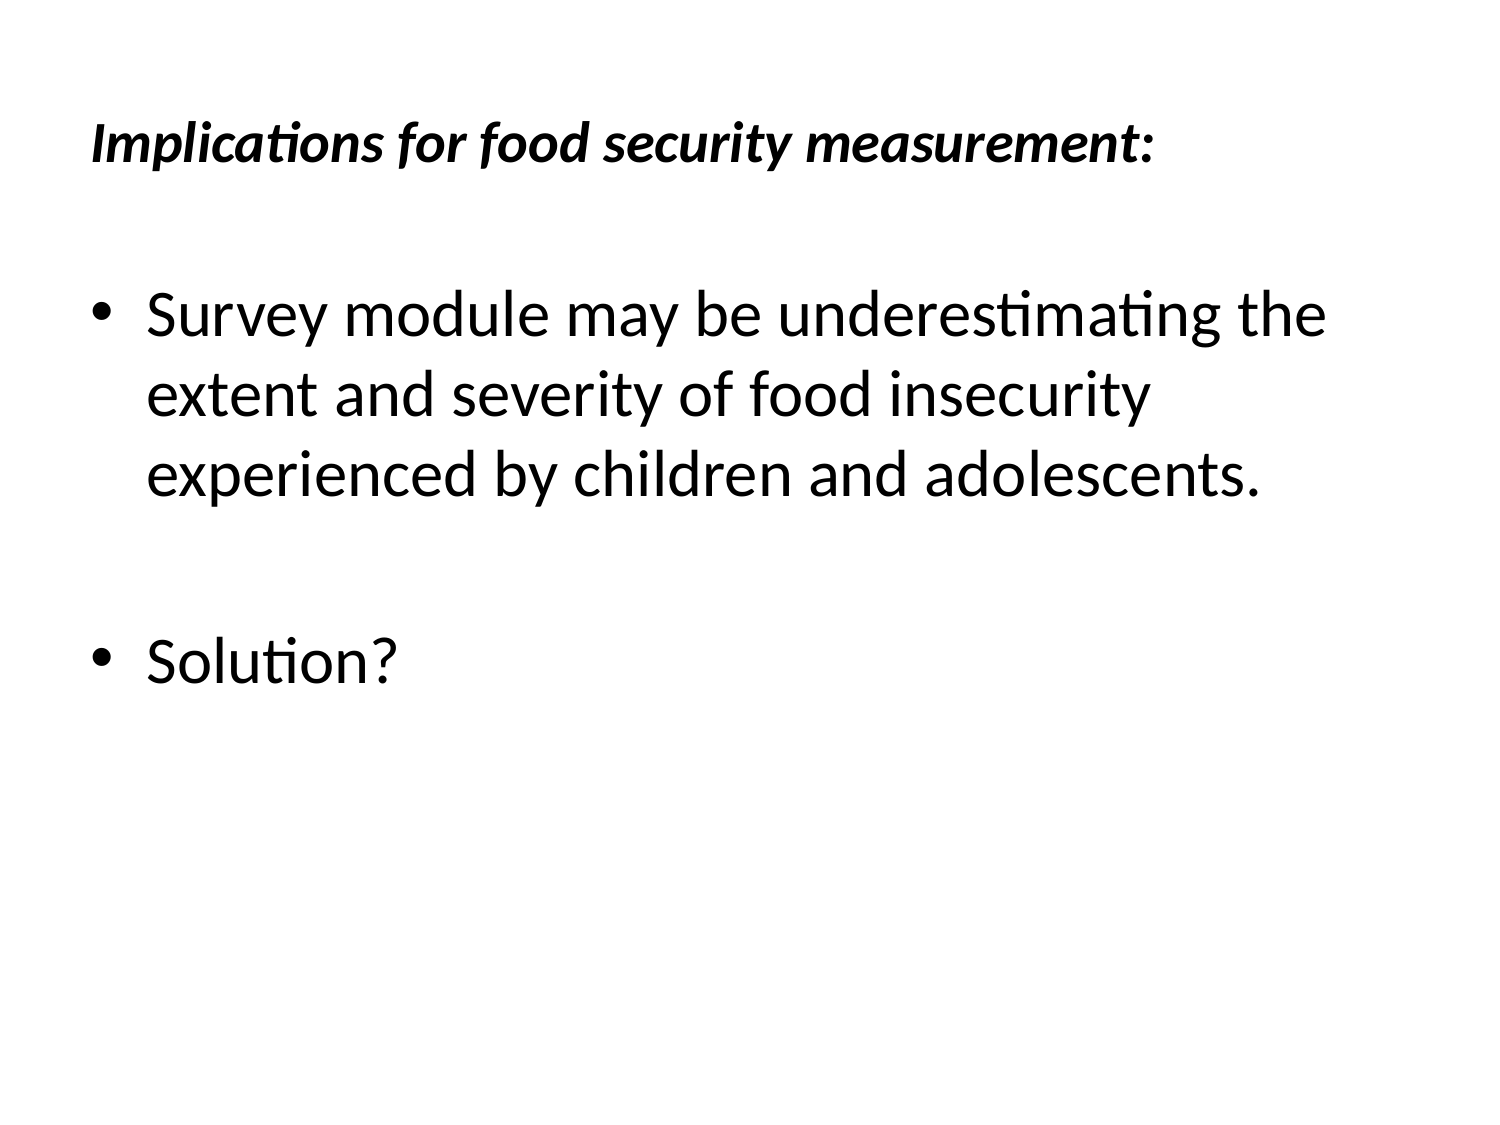

# Implications for food security measurement:
Survey module may be underestimating the extent and severity of food insecurity experienced by children and adolescents.
Solution?